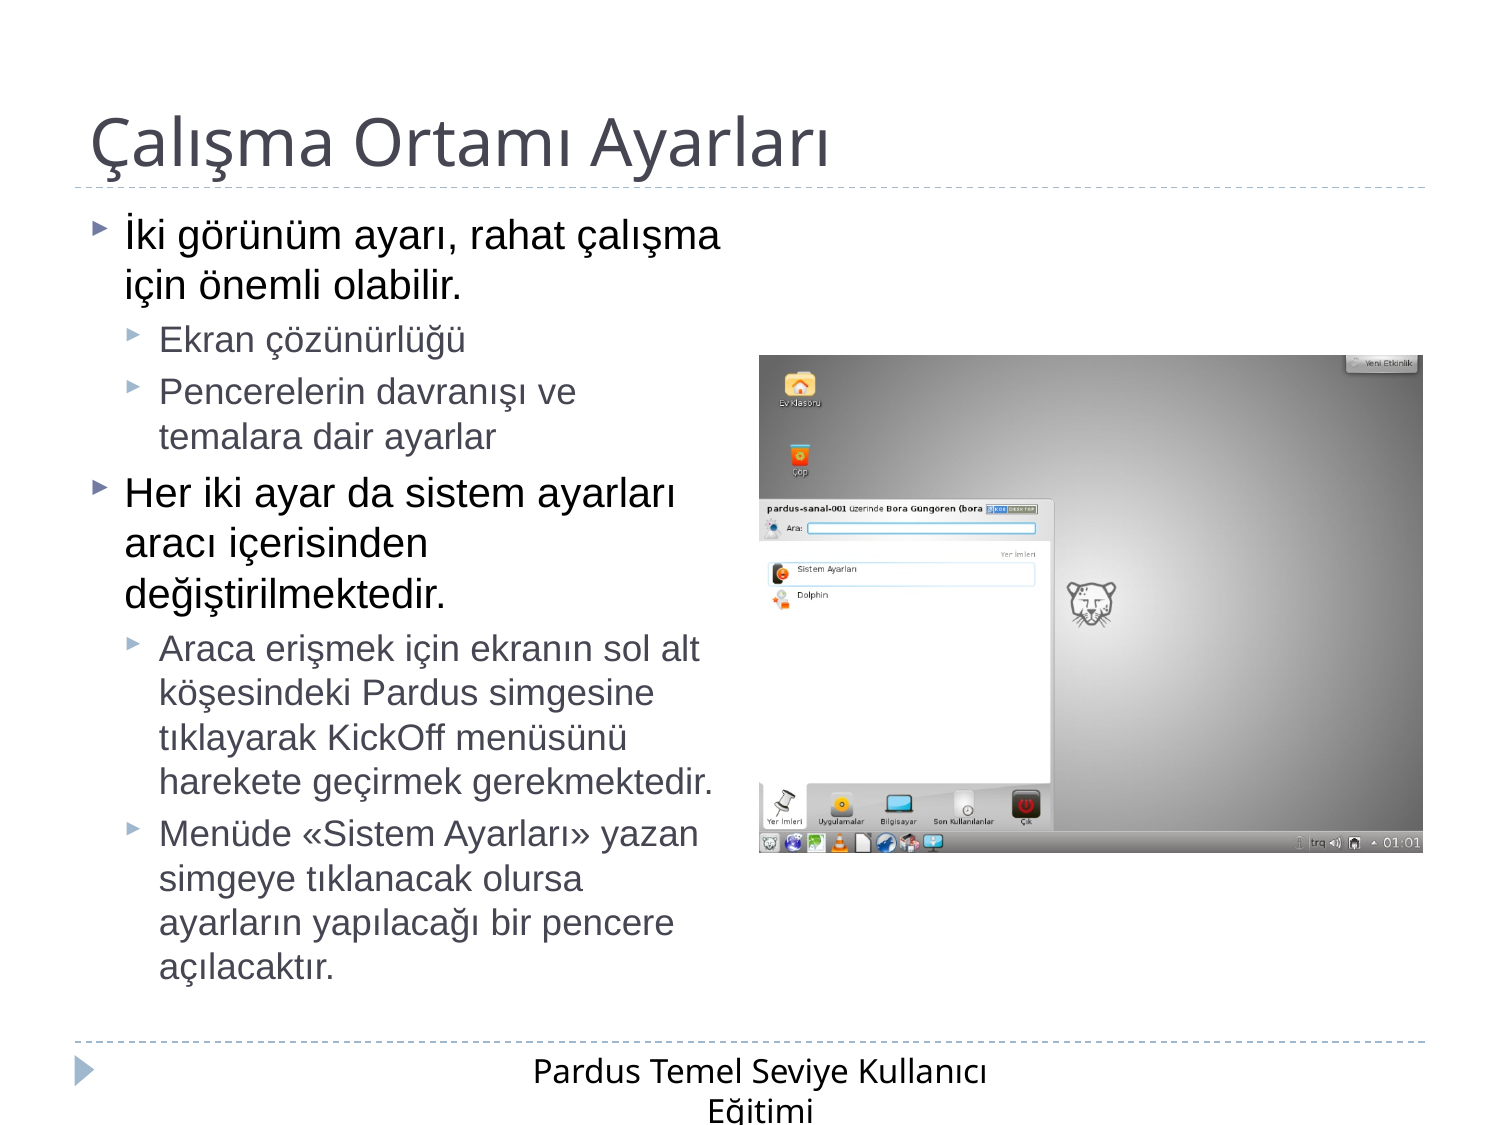

# Çalışma Ortamı Ayarları
İki görünüm ayarı, rahat çalışma için önemli olabilir.
Ekran çözünürlüğü
Pencerelerin davranışı ve temalara dair ayarlar
Her iki ayar da sistem ayarları aracı içerisinden değiştirilmektedir.
Araca erişmek için ekranın sol alt köşesindeki Pardus simgesine tıklayarak KickOff menüsünü harekete geçirmek gerekmektedir.
Menüde «Sistem Ayarları» yazan simgeye tıklanacak olursa ayarların yapılacağı bir pencere açılacaktır.